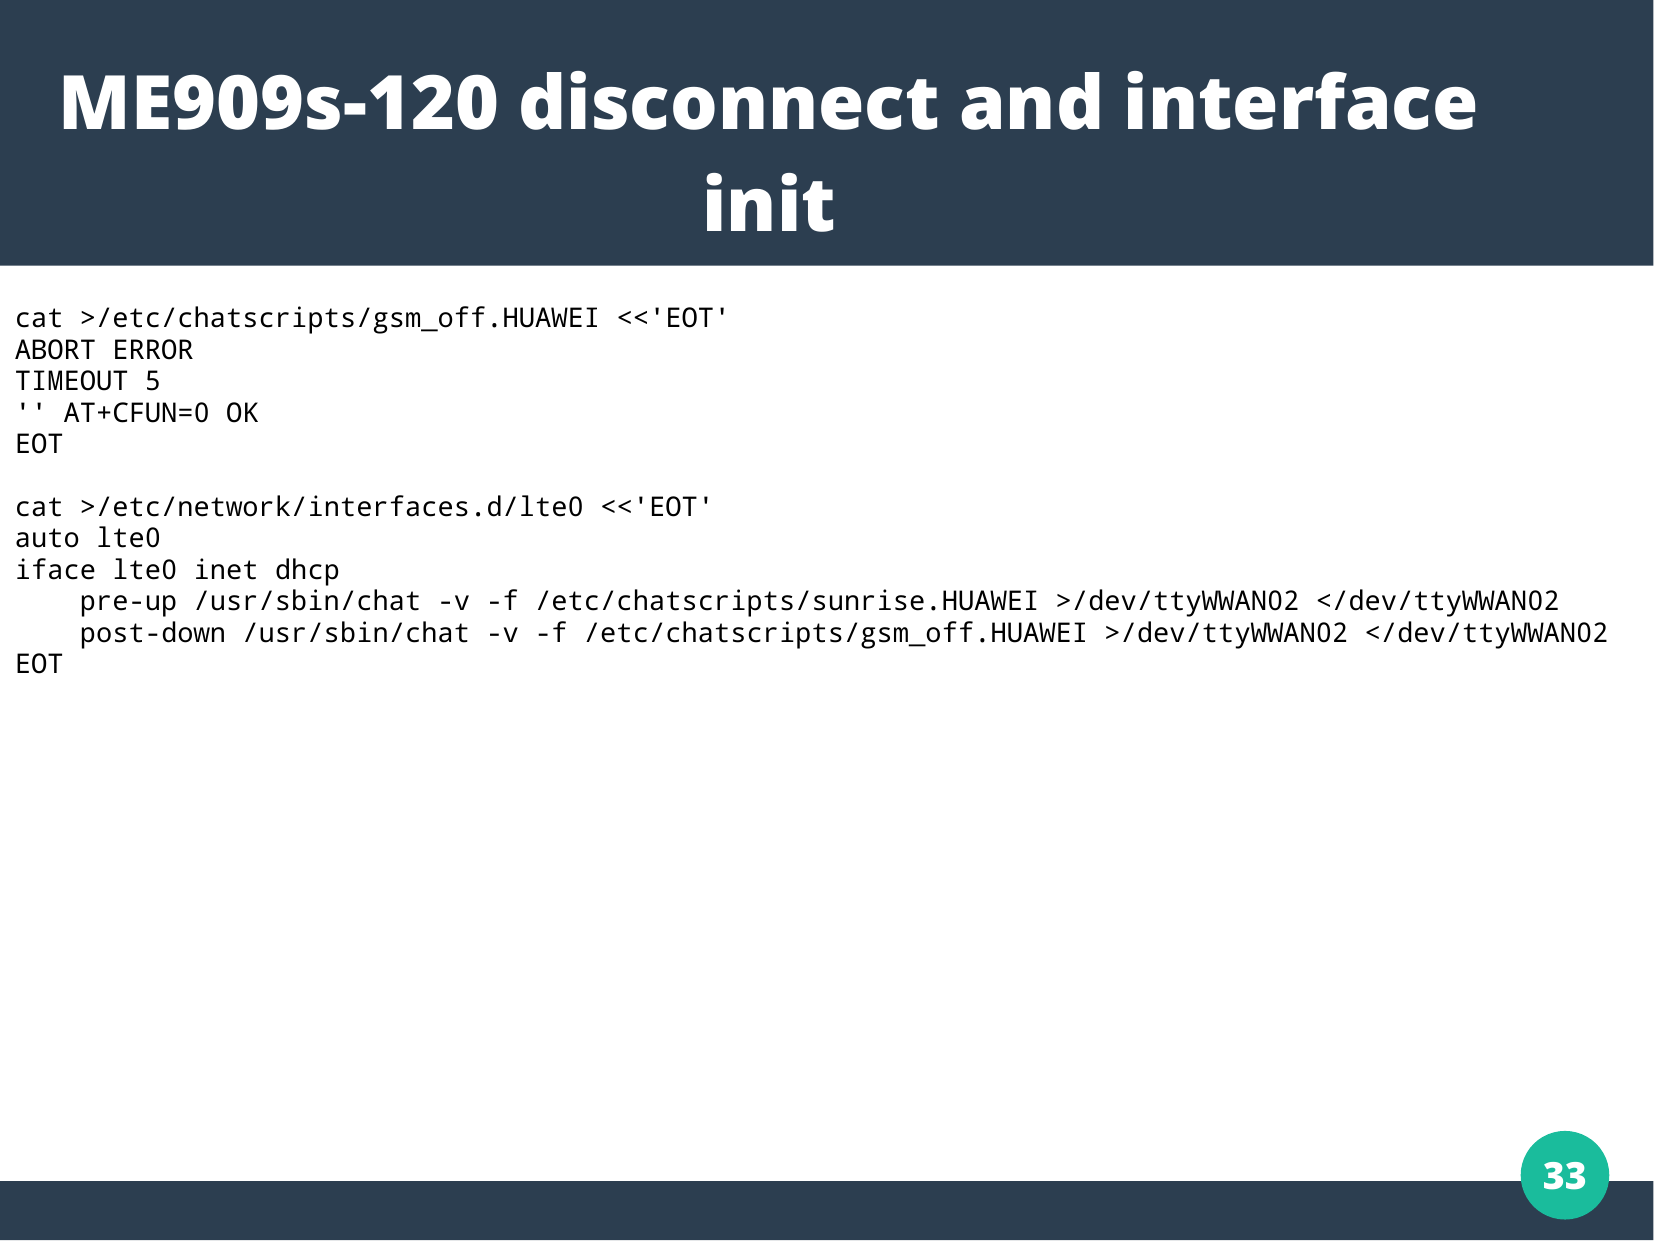

# ME909s-120 disconnect and interface init
cat >/etc/chatscripts/gsm_off.HUAWEI <<'EOT'
ABORT ERROR
TIMEOUT 5
'' AT+CFUN=0 OK
EOT
cat >/etc/network/interfaces.d/lte0 <<'EOT'
auto lte0
iface lte0 inet dhcp
 pre-up /usr/sbin/chat -v -f /etc/chatscripts/sunrise.HUAWEI >/dev/ttyWWAN02 </dev/ttyWWAN02
 post-down /usr/sbin/chat -v -f /etc/chatscripts/gsm_off.HUAWEI >/dev/ttyWWAN02 </dev/ttyWWAN02
EOT
33